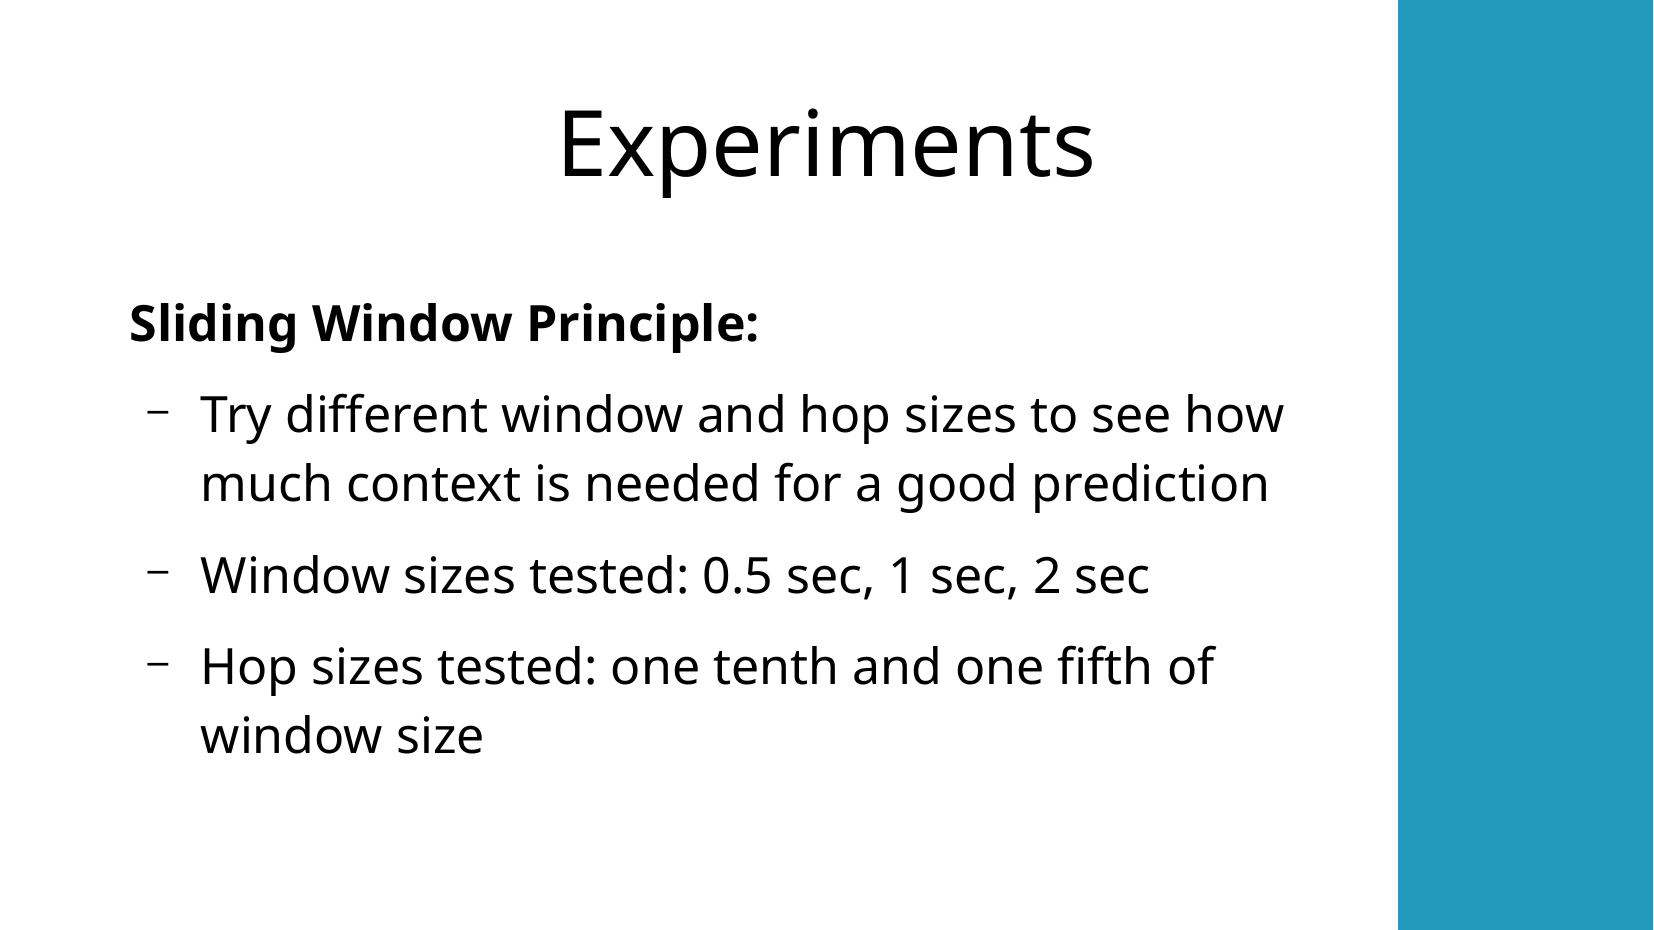

# Experiments
Sliding Window Principle:
Try different window and hop sizes to see how much context is needed for a good prediction
Window sizes tested: 0.5 sec, 1 sec, 2 sec
Hop sizes tested: one tenth and one fifth of window size